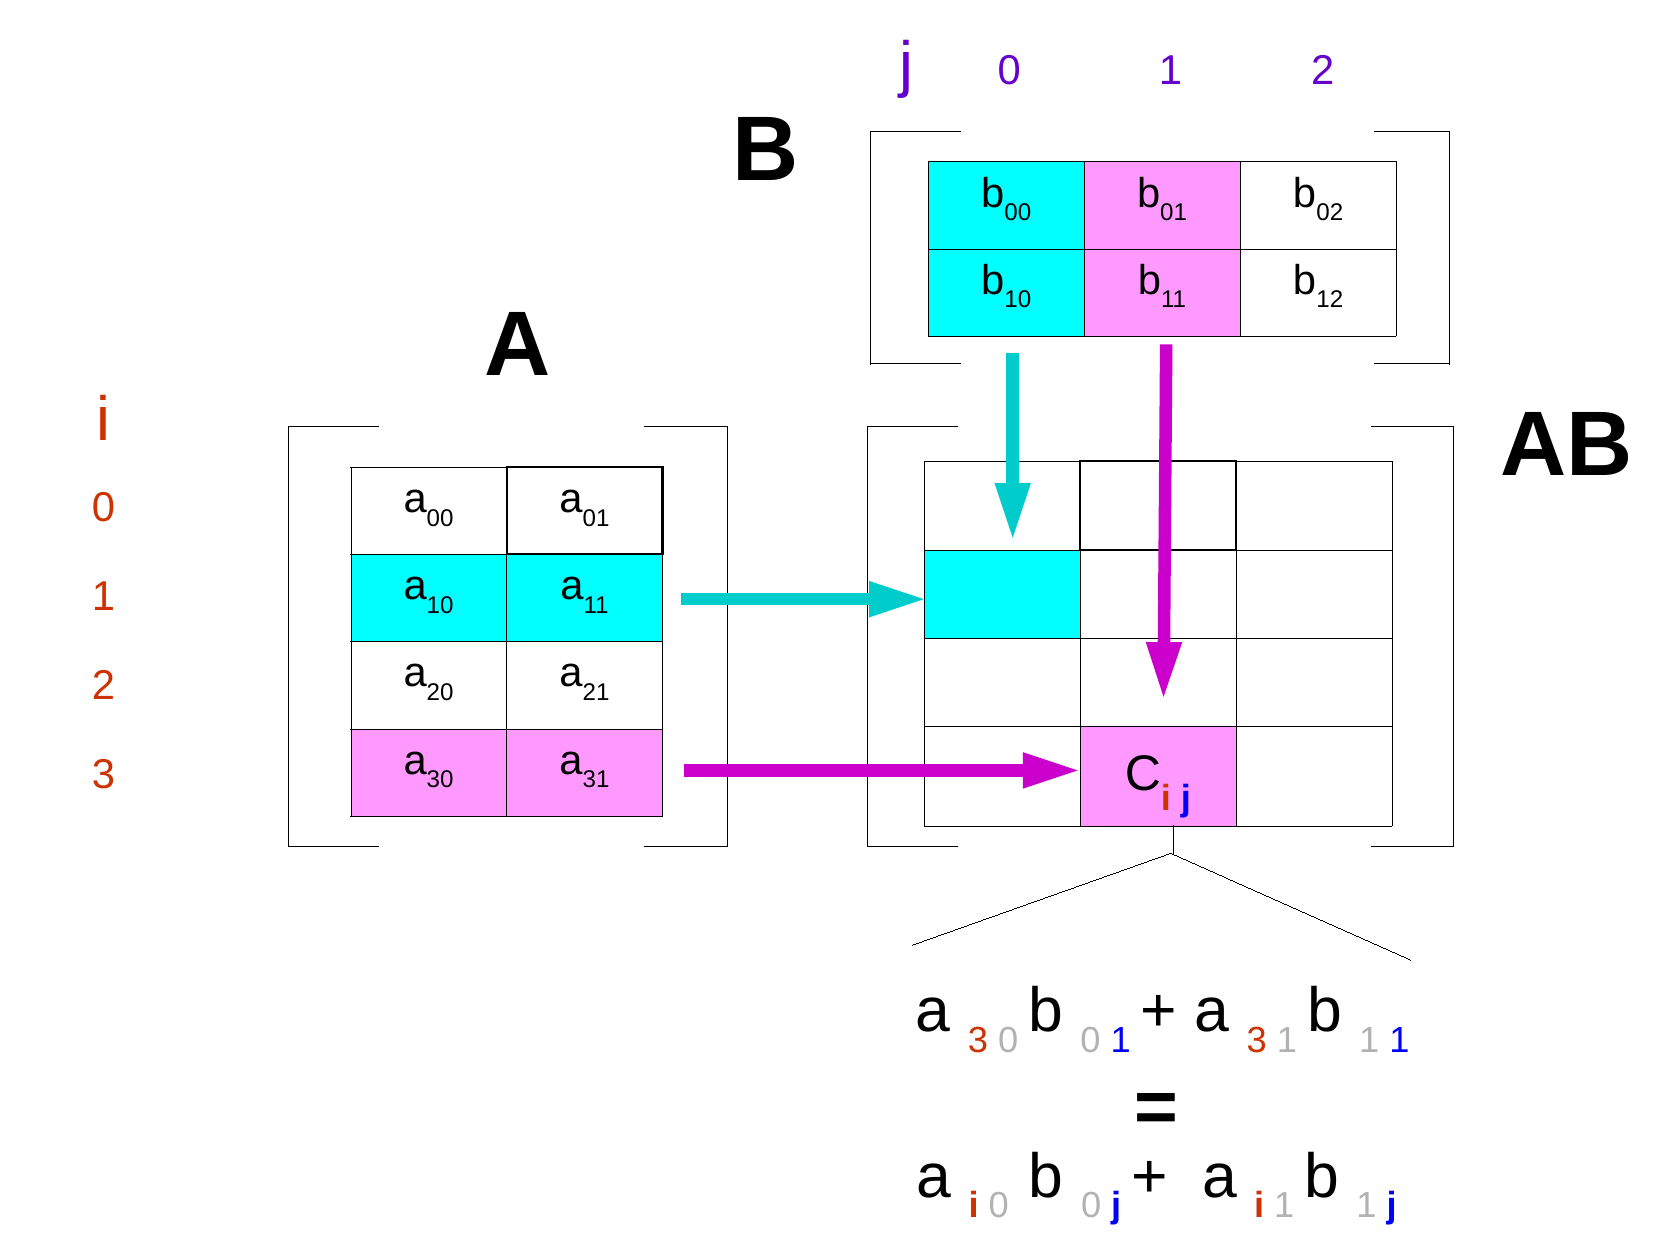

| j | 0 | 1 | 2 |
| --- | --- | --- | --- |
B
| b00 | b01 | b02 |
| --- | --- | --- |
| b10 | b11 | b12 |
A
| i |
| --- |
| 0 |
| 1 |
| 2 |
| 3 |
AB
| | | |
| --- | --- | --- |
| | | |
| | | |
| | Ci j | |
| a00 | a01 |
| --- | --- |
| a10 | a11 |
| a20 | a21 |
| a30 | a31 |
a 3 0 b 0 1 + a 3 1 b 1 1
=
a i 0 b 0 j + a i 1 b 1 j